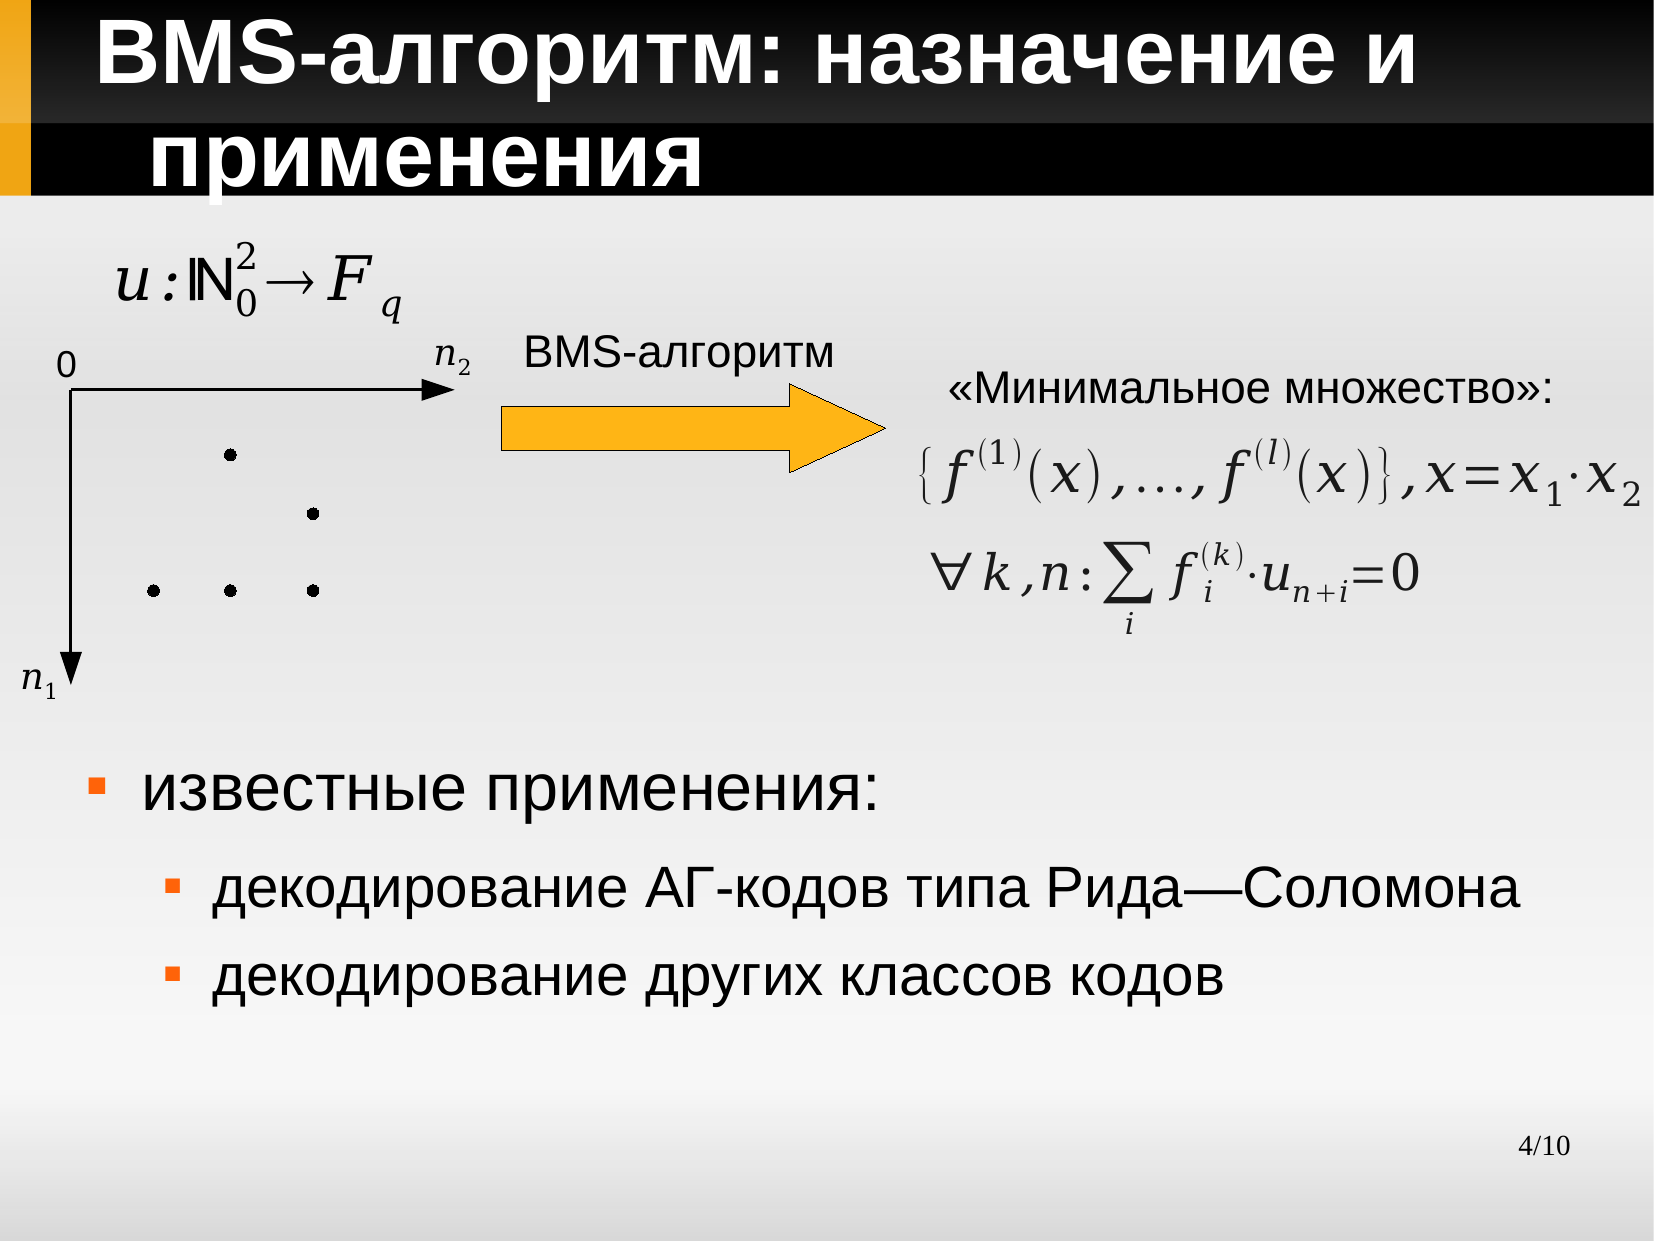

# BMS-алгоритм: назначение и применения
0
BMS-алгоритм
«Минимальное множество»:
известные применения:
декодирование АГ-кодов типа Рида—Соломона
декодирование других классов кодов
4